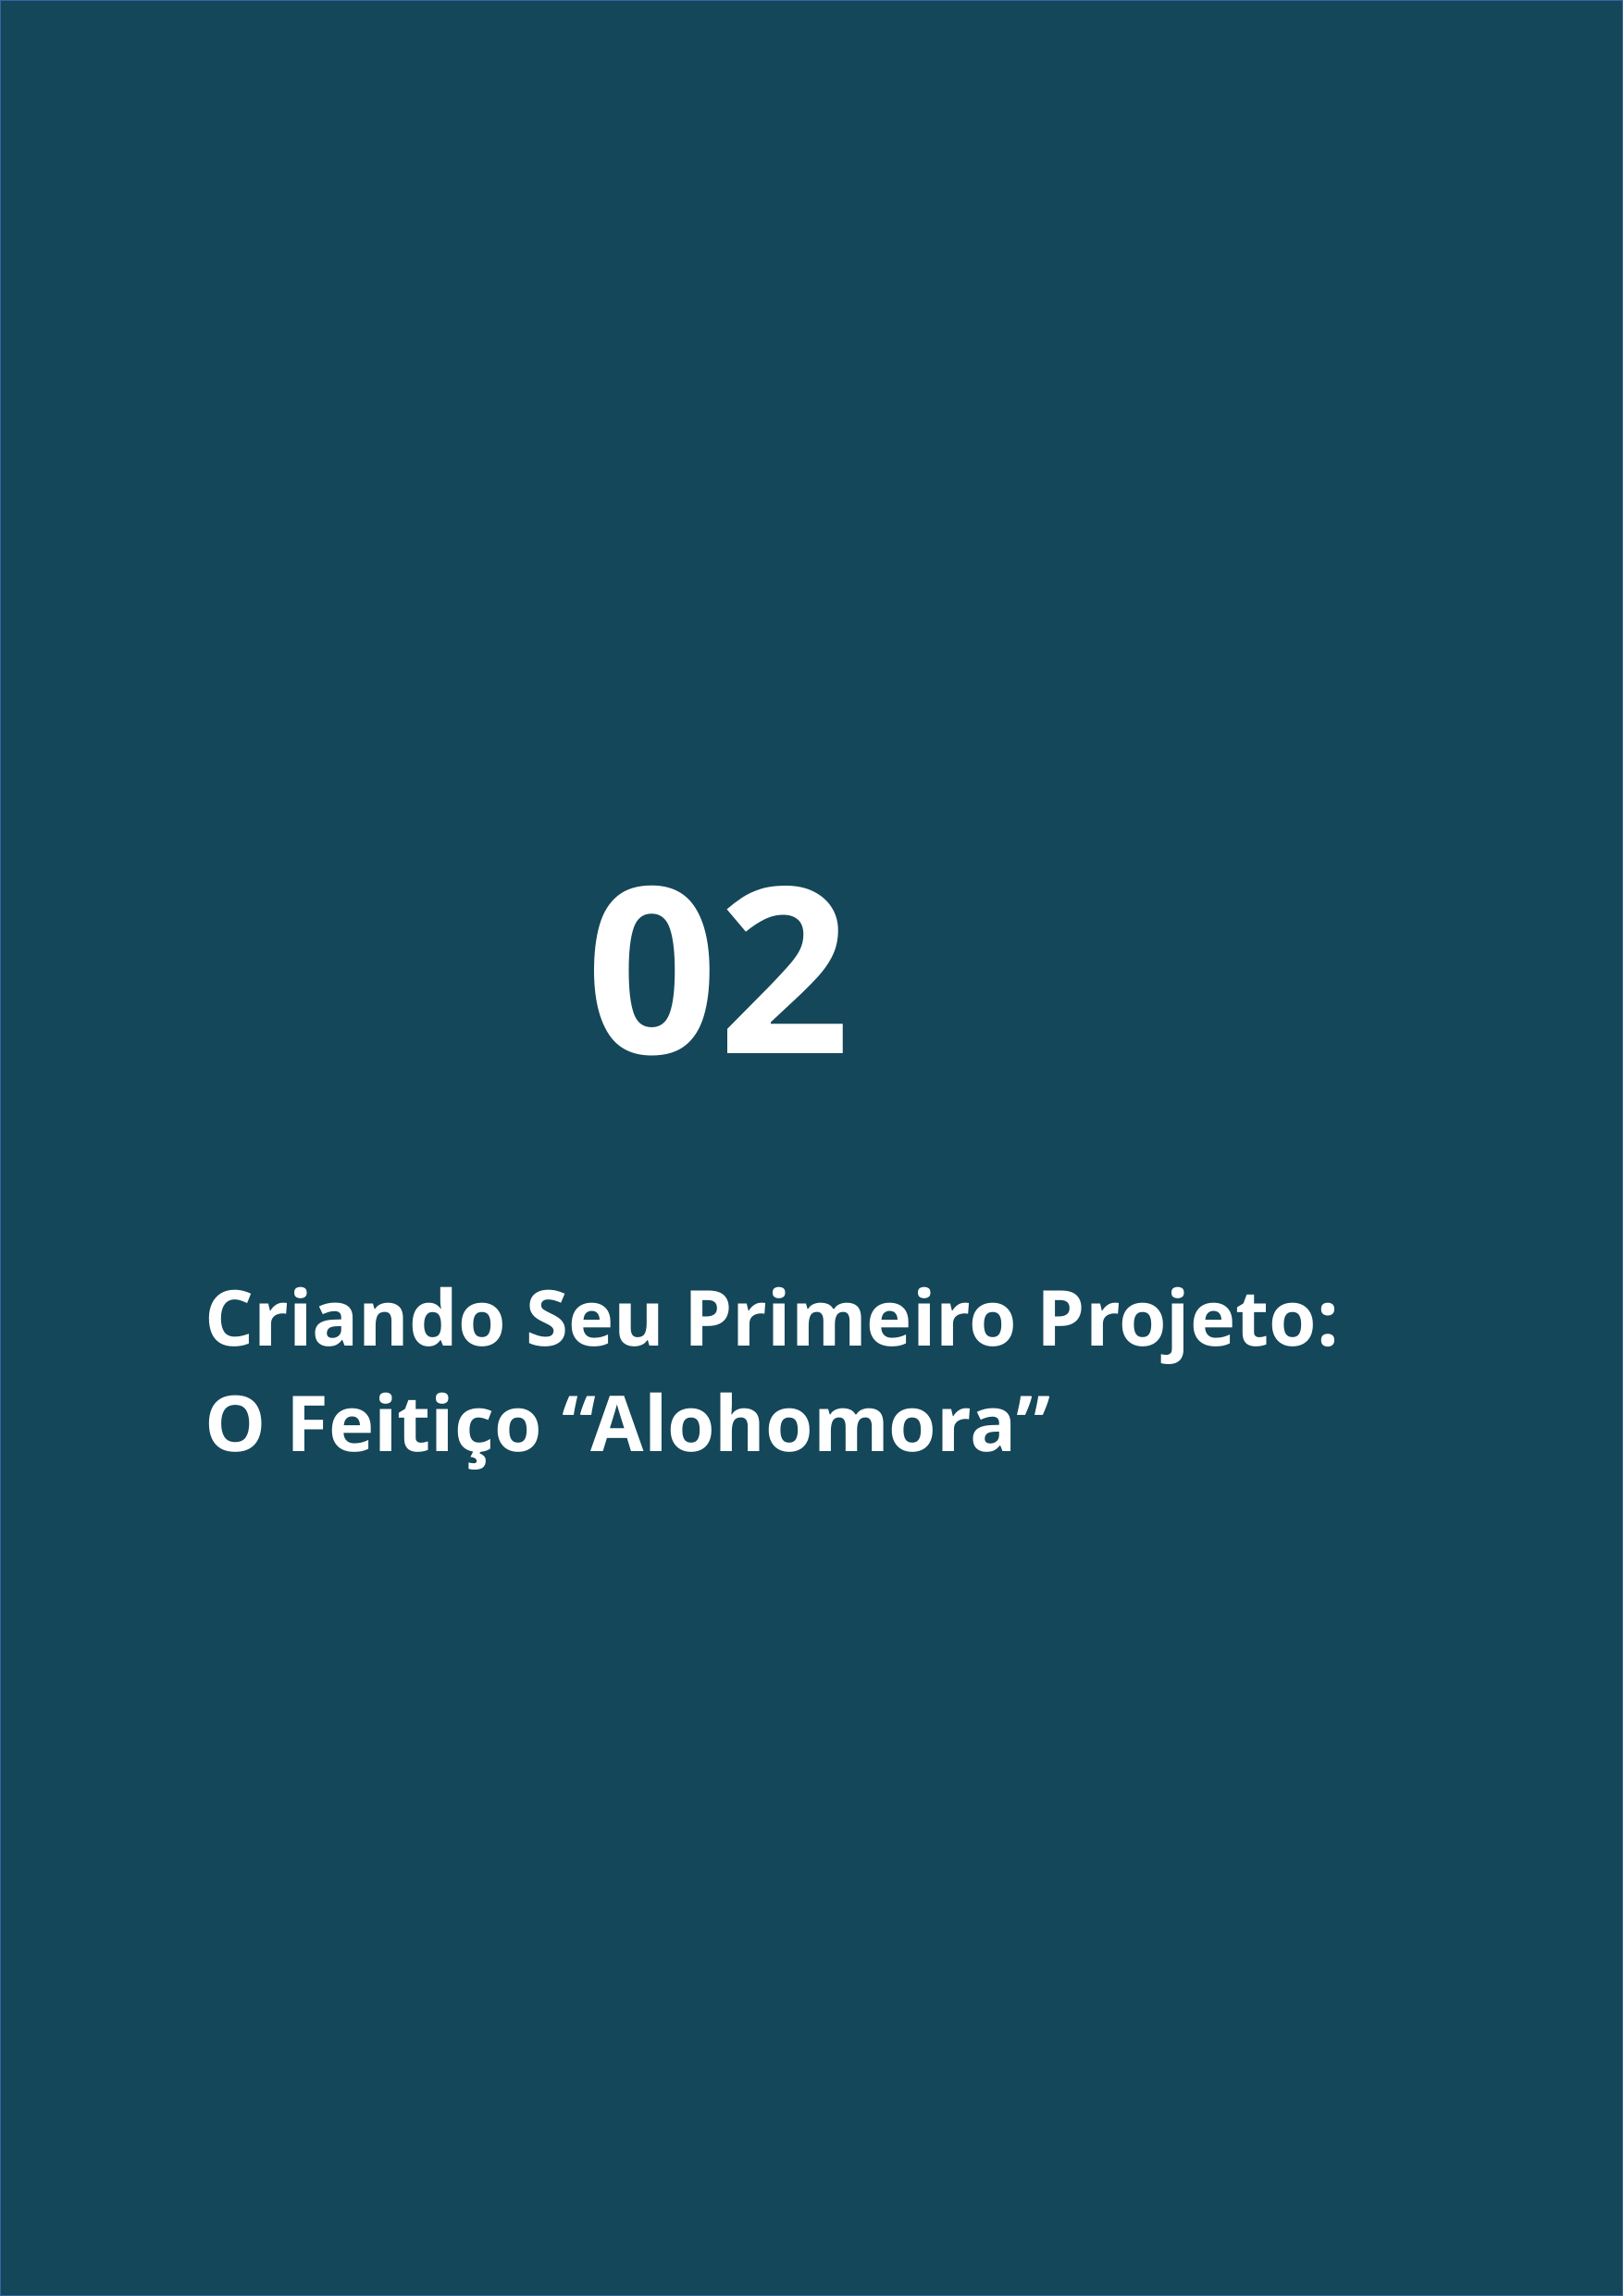

02
Criando Seu Primeiro Projeto: O Feitiço “Alohomora”